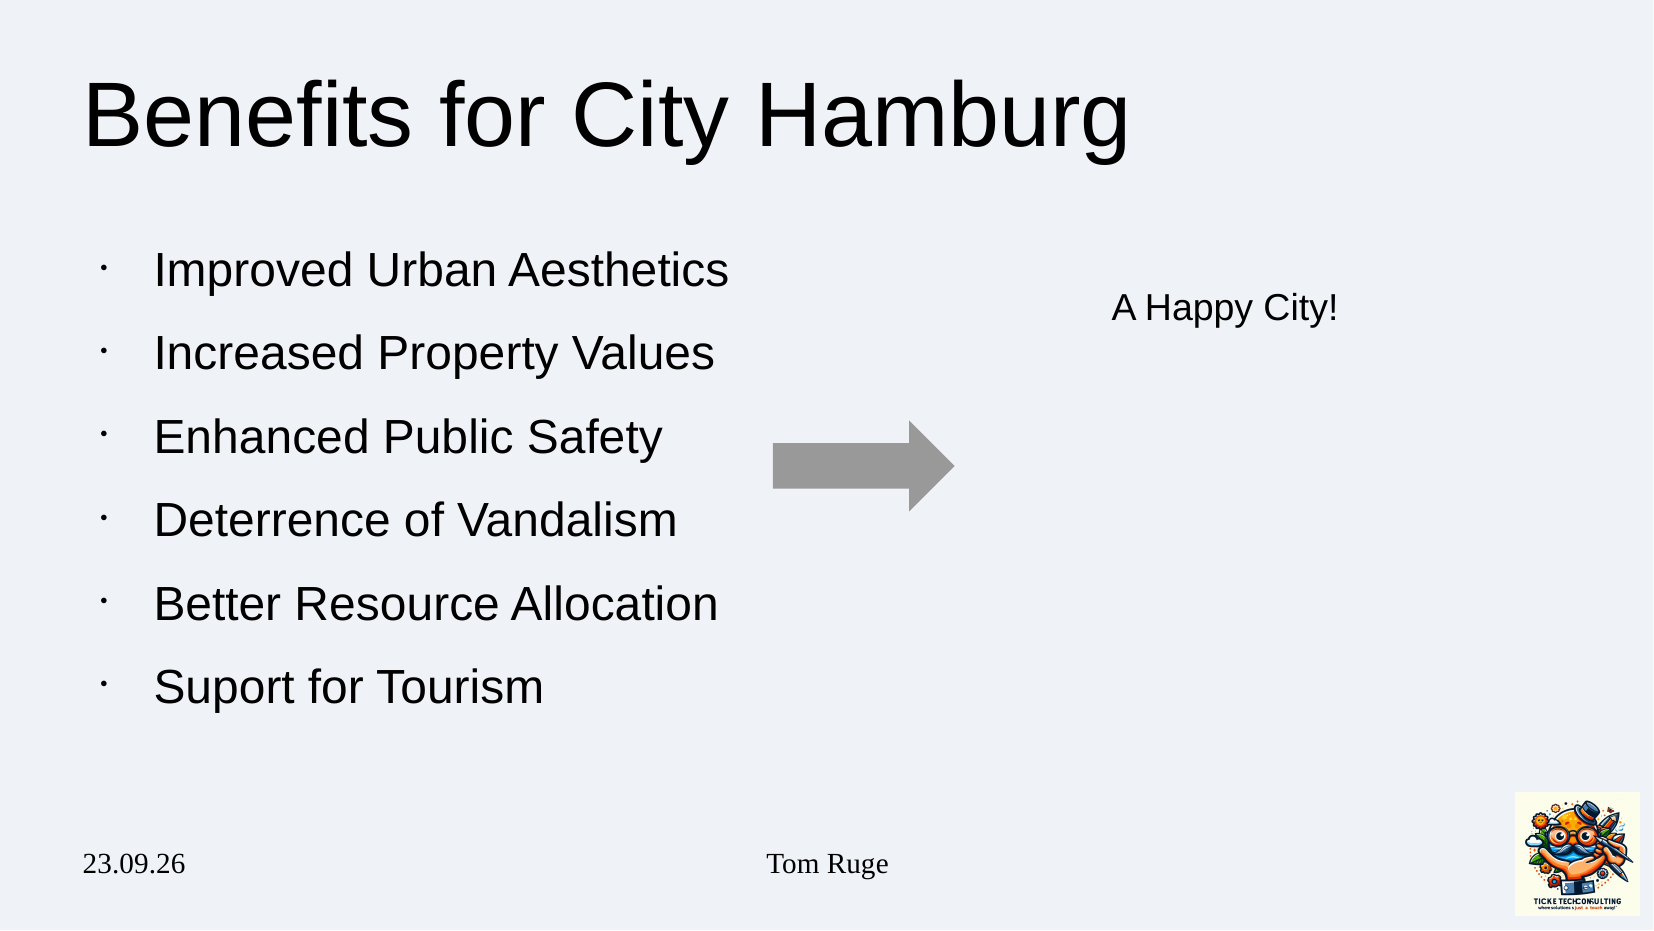

# Benefits for City Hamburg
Improved Urban Aesthetics
Increased Property Values
Enhanced Public Safety
Deterrence of Vandalism
Better Resource Allocation
Suport for Tourism
A Happy City!